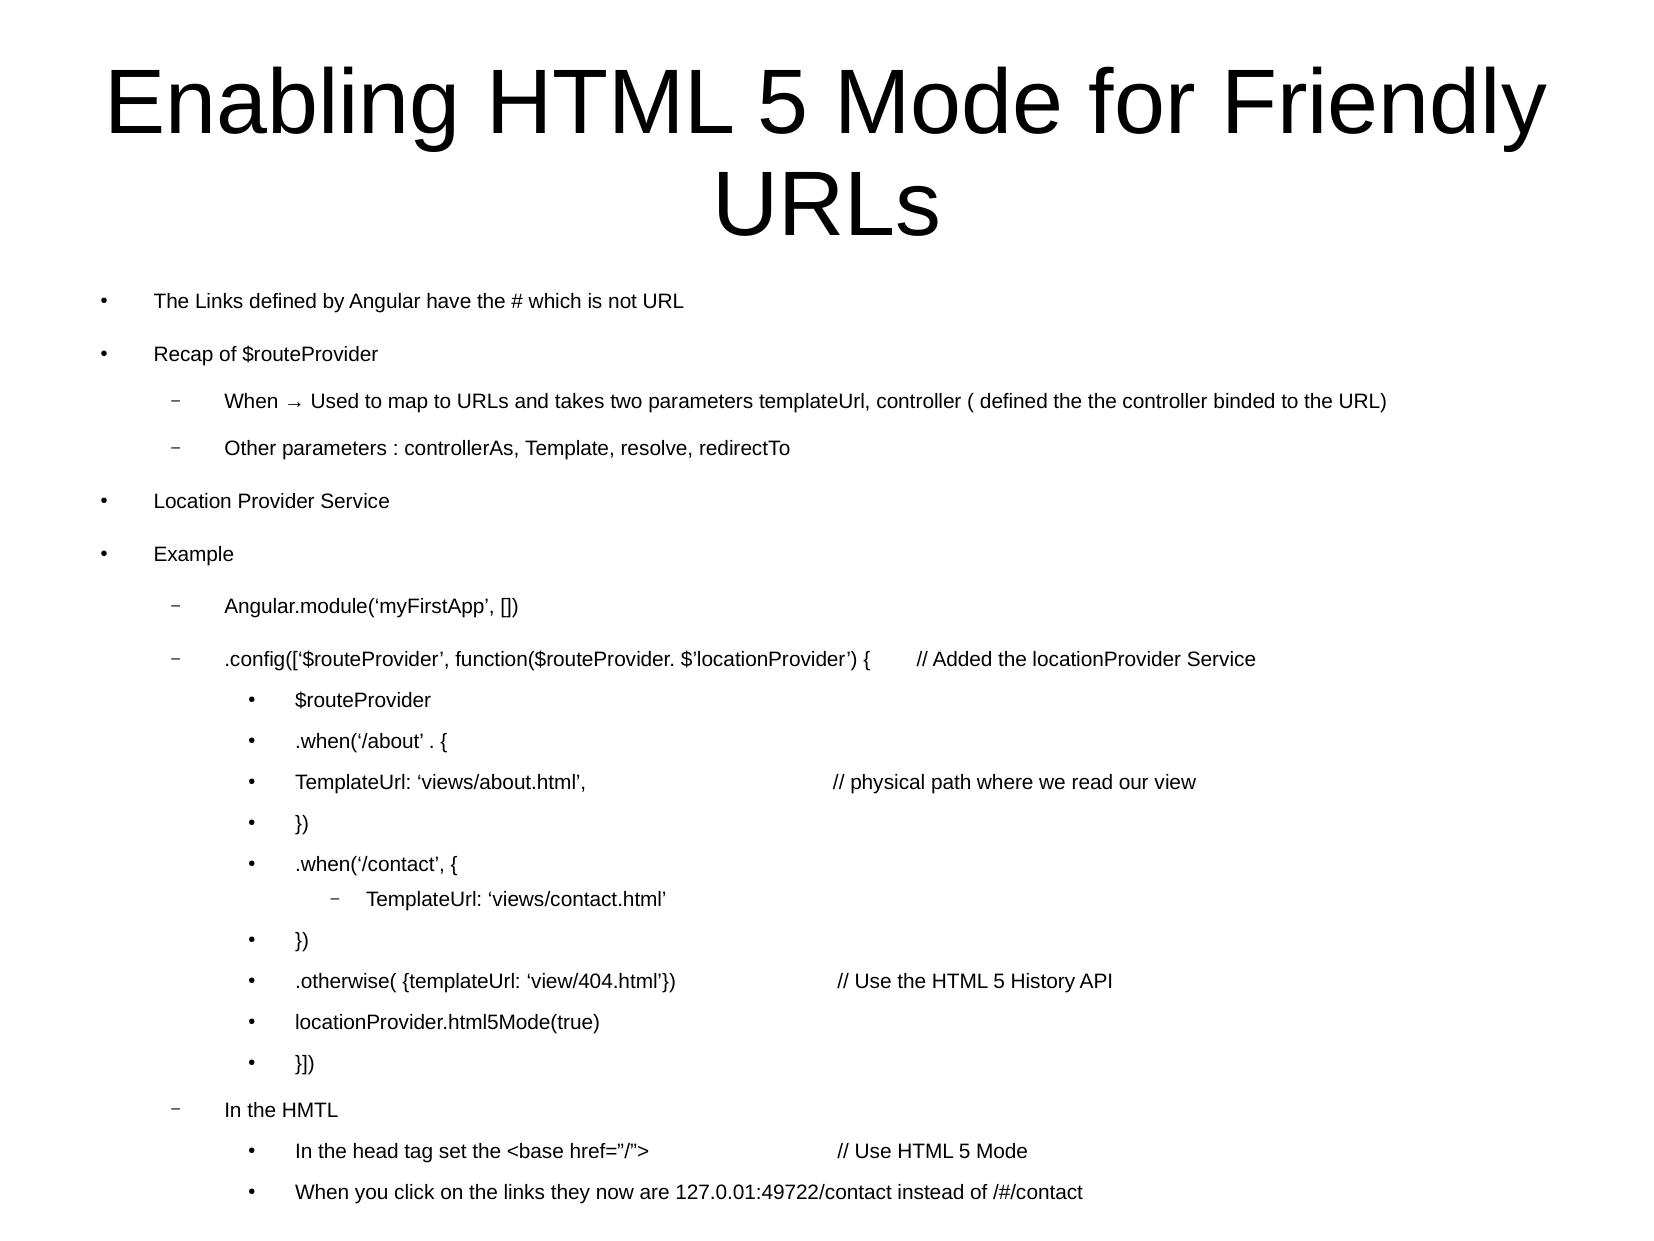

# Enabling HTML 5 Mode for Friendly URLs
The Links defined by Angular have the # which is not URL
Recap of $routeProvider
When → Used to map to URLs and takes two parameters templateUrl, controller ( defined the the controller binded to the URL)
Other parameters : controllerAs, Template, resolve, redirectTo
Location Provider Service
Example
Angular.module(‘myFirstApp’, [])
.config([‘$routeProvider’, function($routeProvider. $’locationProvider’) { 	 // Added the locationProvider Service
$routeProvider
.when(‘/about’ . {
TemplateUrl: ‘views/about.html’, // physical path where we read our view
})
.when(‘/contact’, {
TemplateUrl: ‘views/contact.html’
})
.otherwise( {templateUrl: ‘view/404.html’}) 		 // Use the HTML 5 History API
locationProvider.html5Mode(true)
}])
In the HMTL
In the head tag set the <base href=”/”>			 // Use HTML 5 Mode
When you click on the links they now are 127.0.01:49722/contact instead of /#/contact